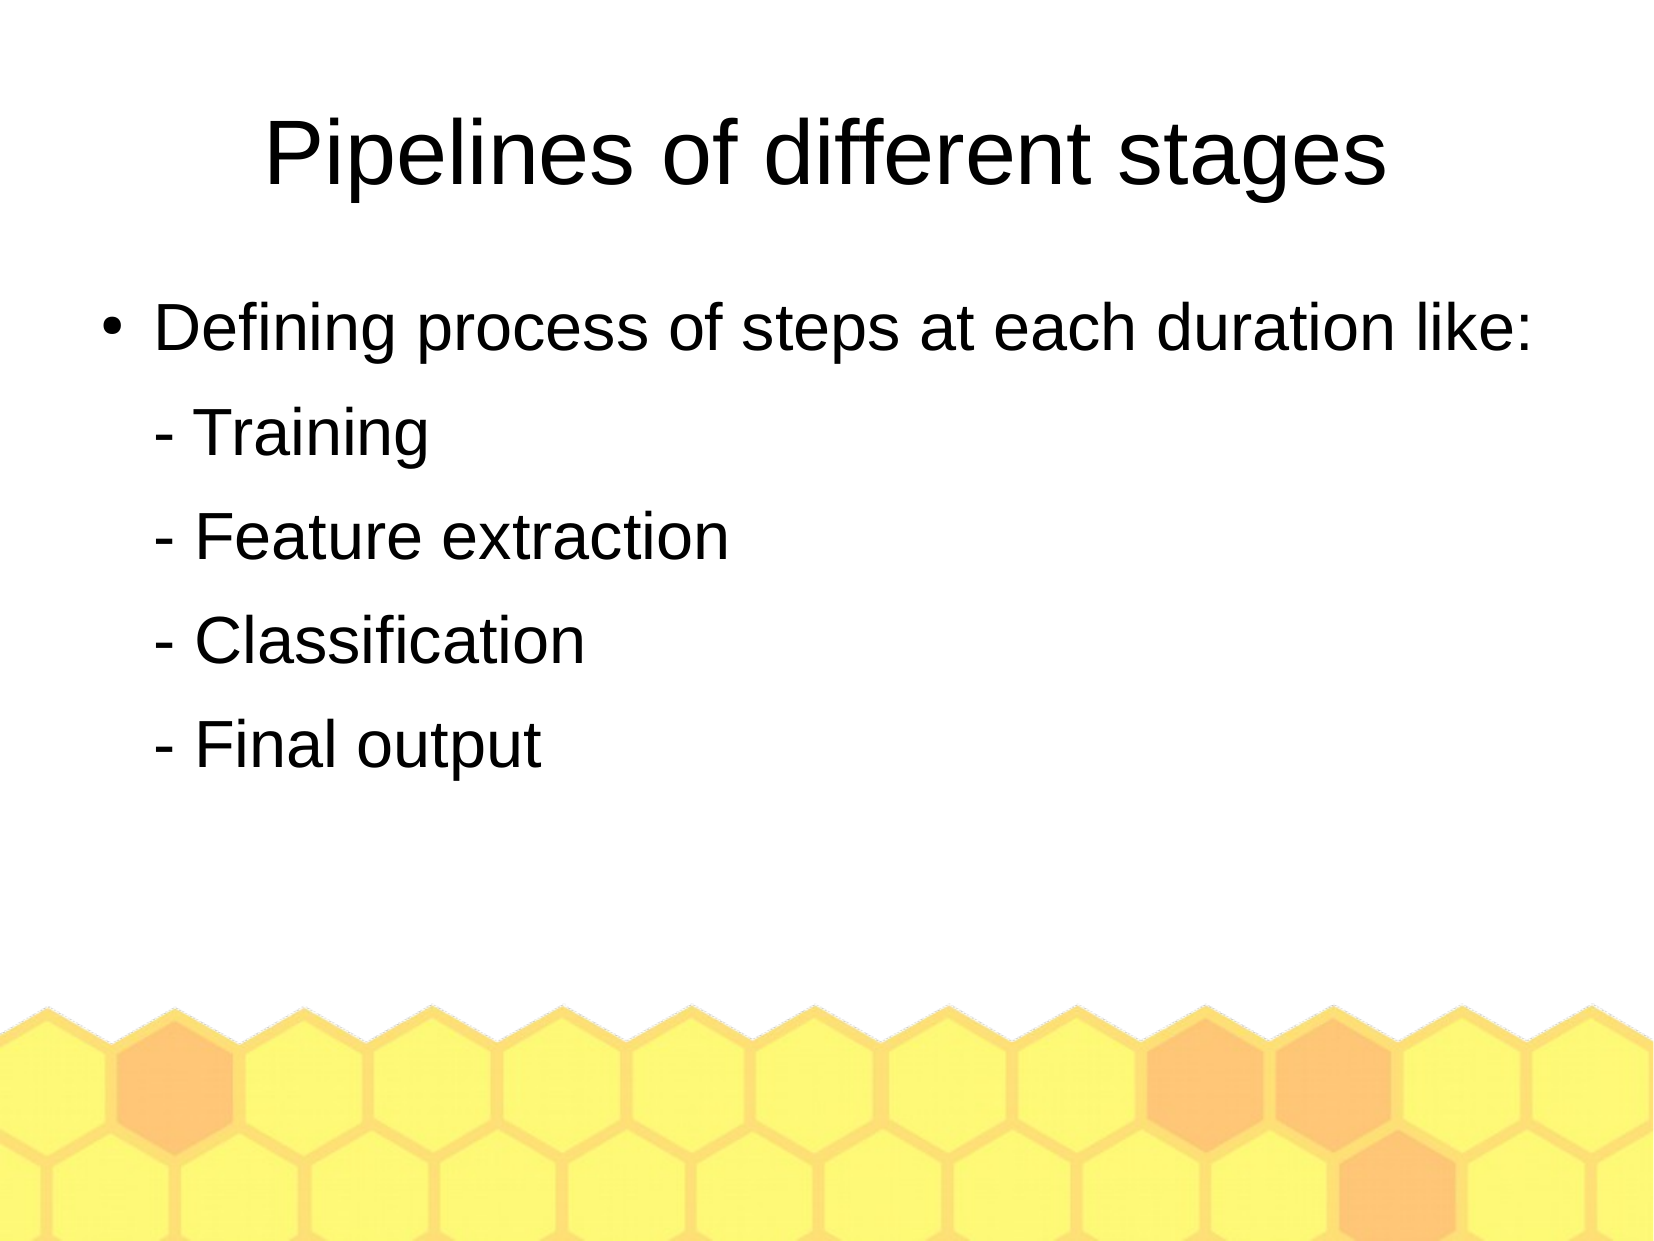

# Pipelines of different stages
Defining process of steps at each duration like:
- Training
- Feature extraction
- Classification
- Final output